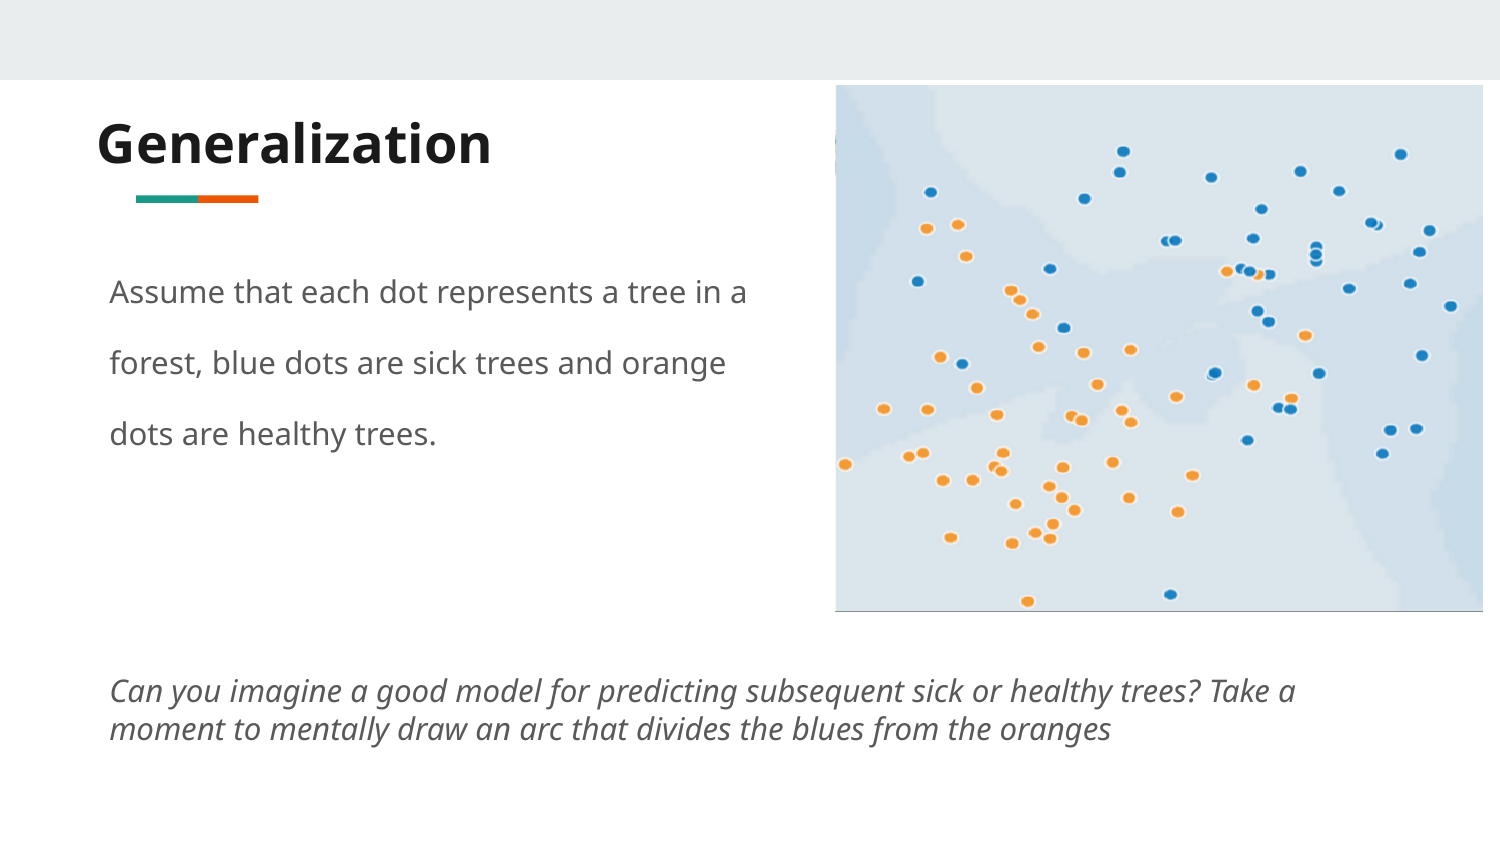

# Generalization
Assume that each dot represents a tree in a
forest, blue dots are sick trees and orange
dots are healthy trees.
Can you imagine a good model for predicting subsequent sick or healthy trees? Take a moment to mentally draw an arc that divides the blues from the oranges